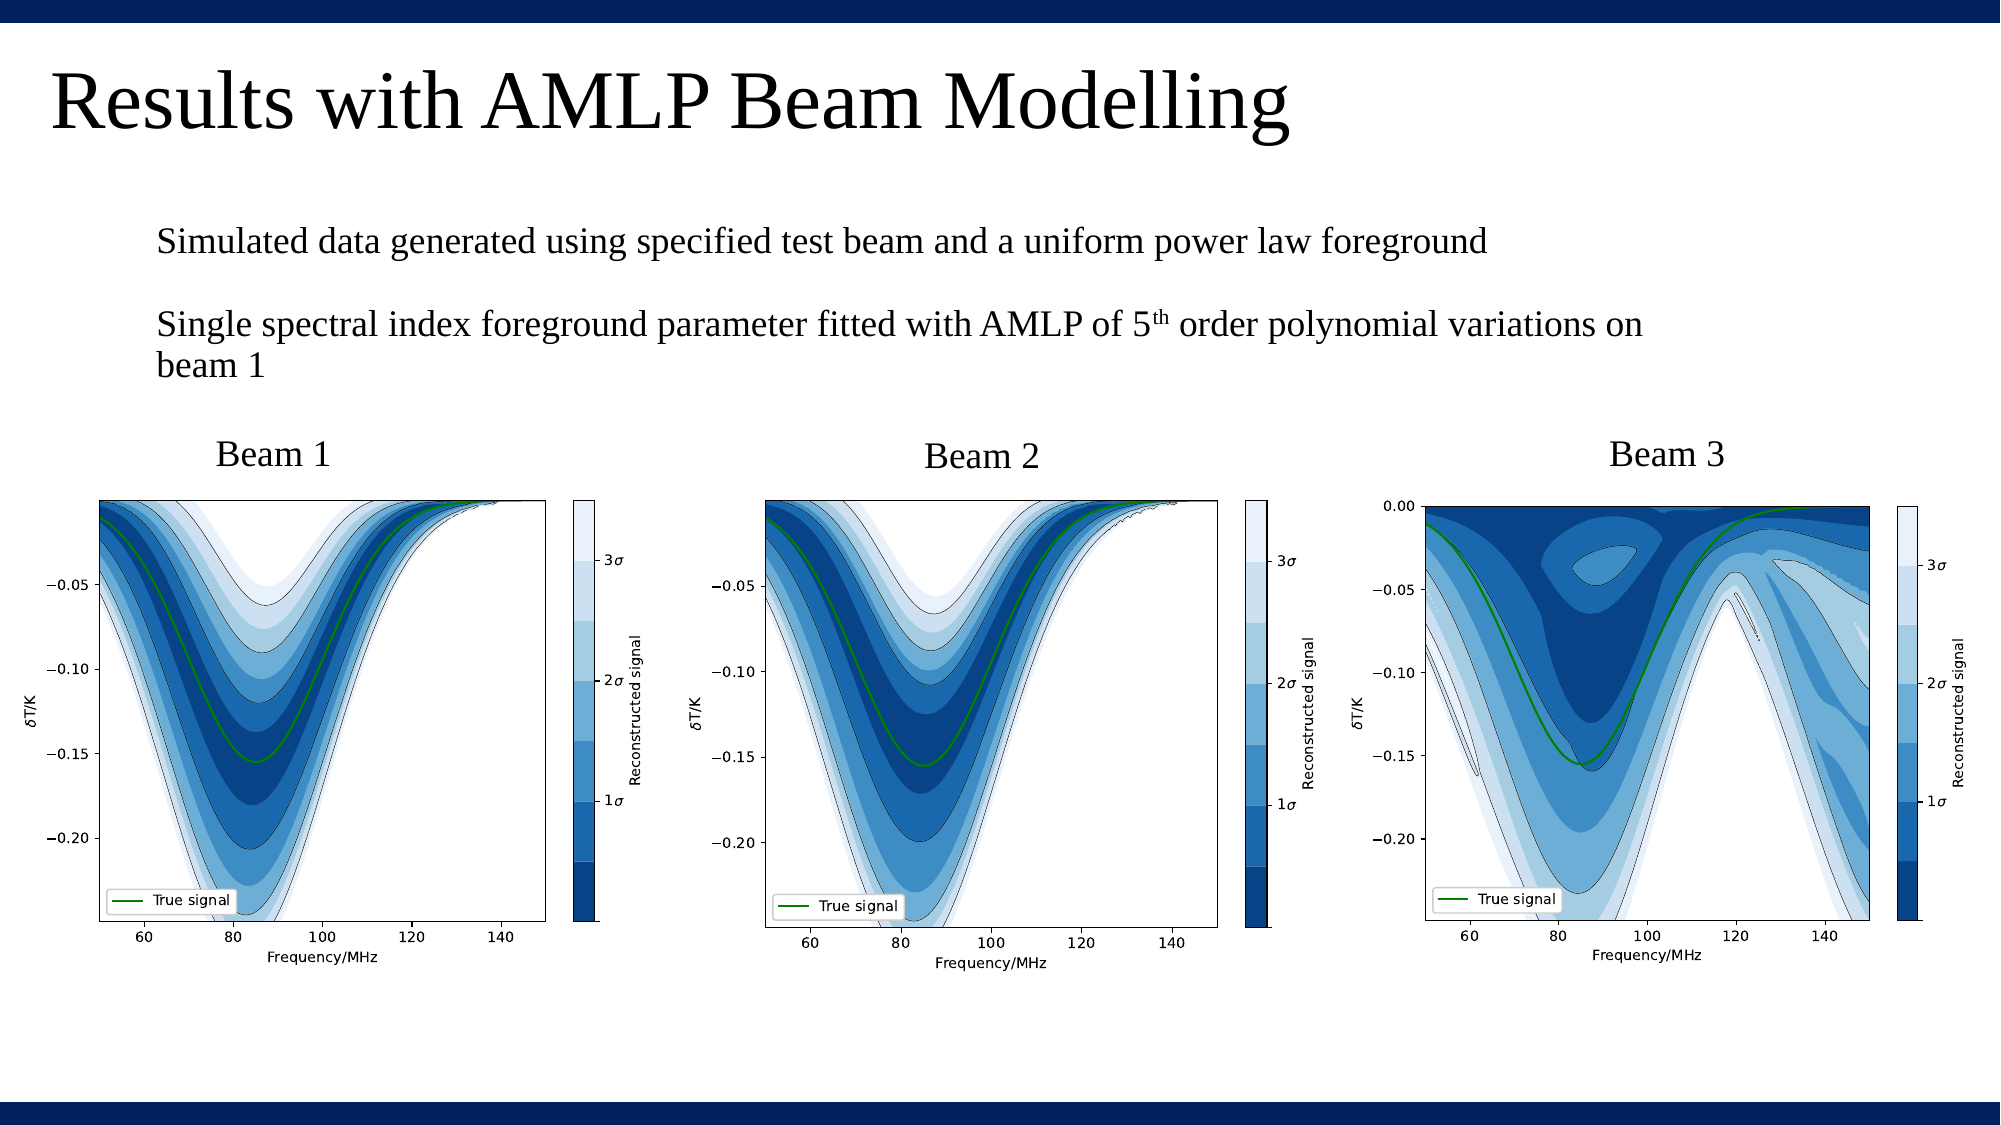

Results with AMLP Beam Modelling
Simulated data generated using specified test beam and a uniform power law foreground
Single spectral index foreground parameter fitted with AMLP of 5th order polynomial variations on beam 1
Beam 1
Beam 3
Beam 2